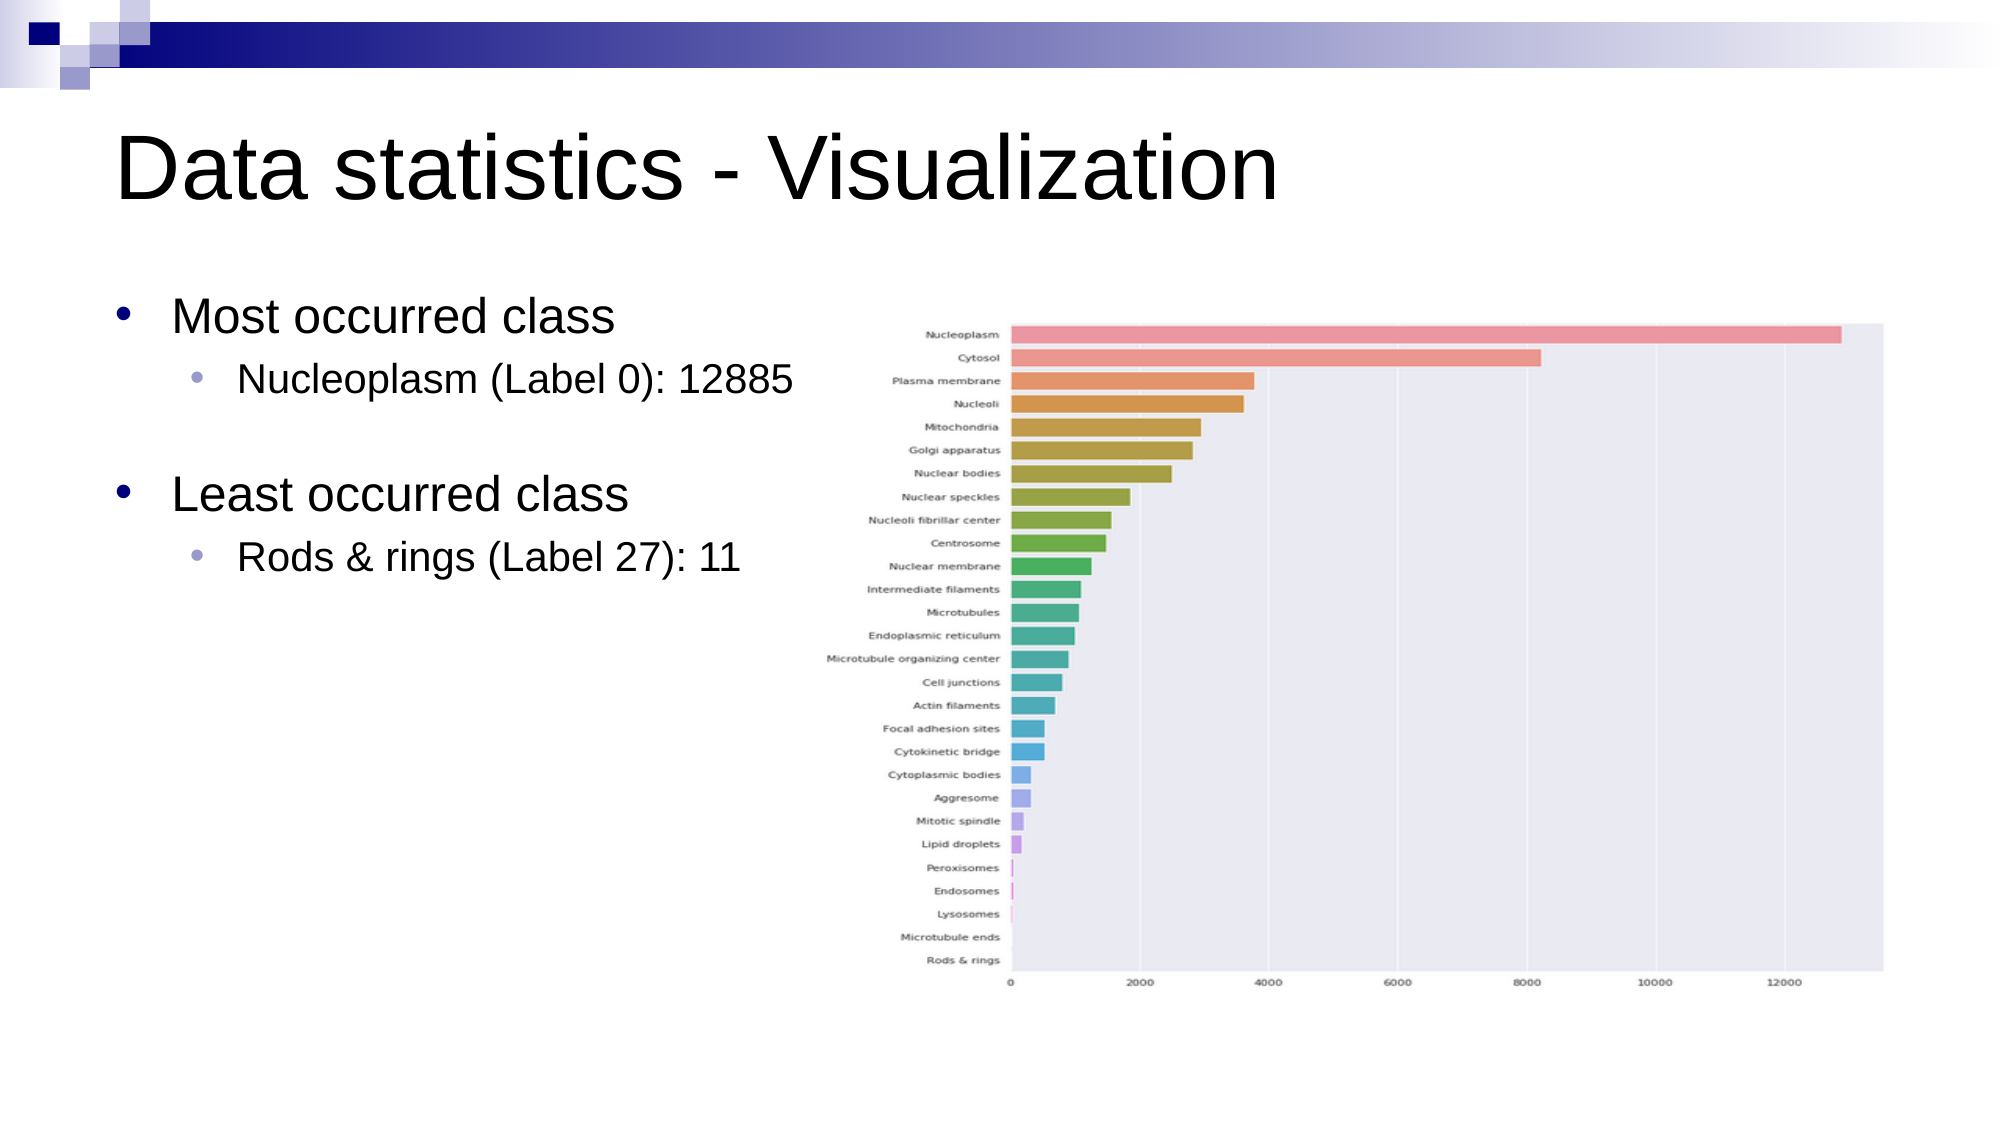

# Data statistics - Visualization
Most occurred class
Nucleoplasm (Label 0): 12885
Least occurred class
Rods & rings (Label 27): 11